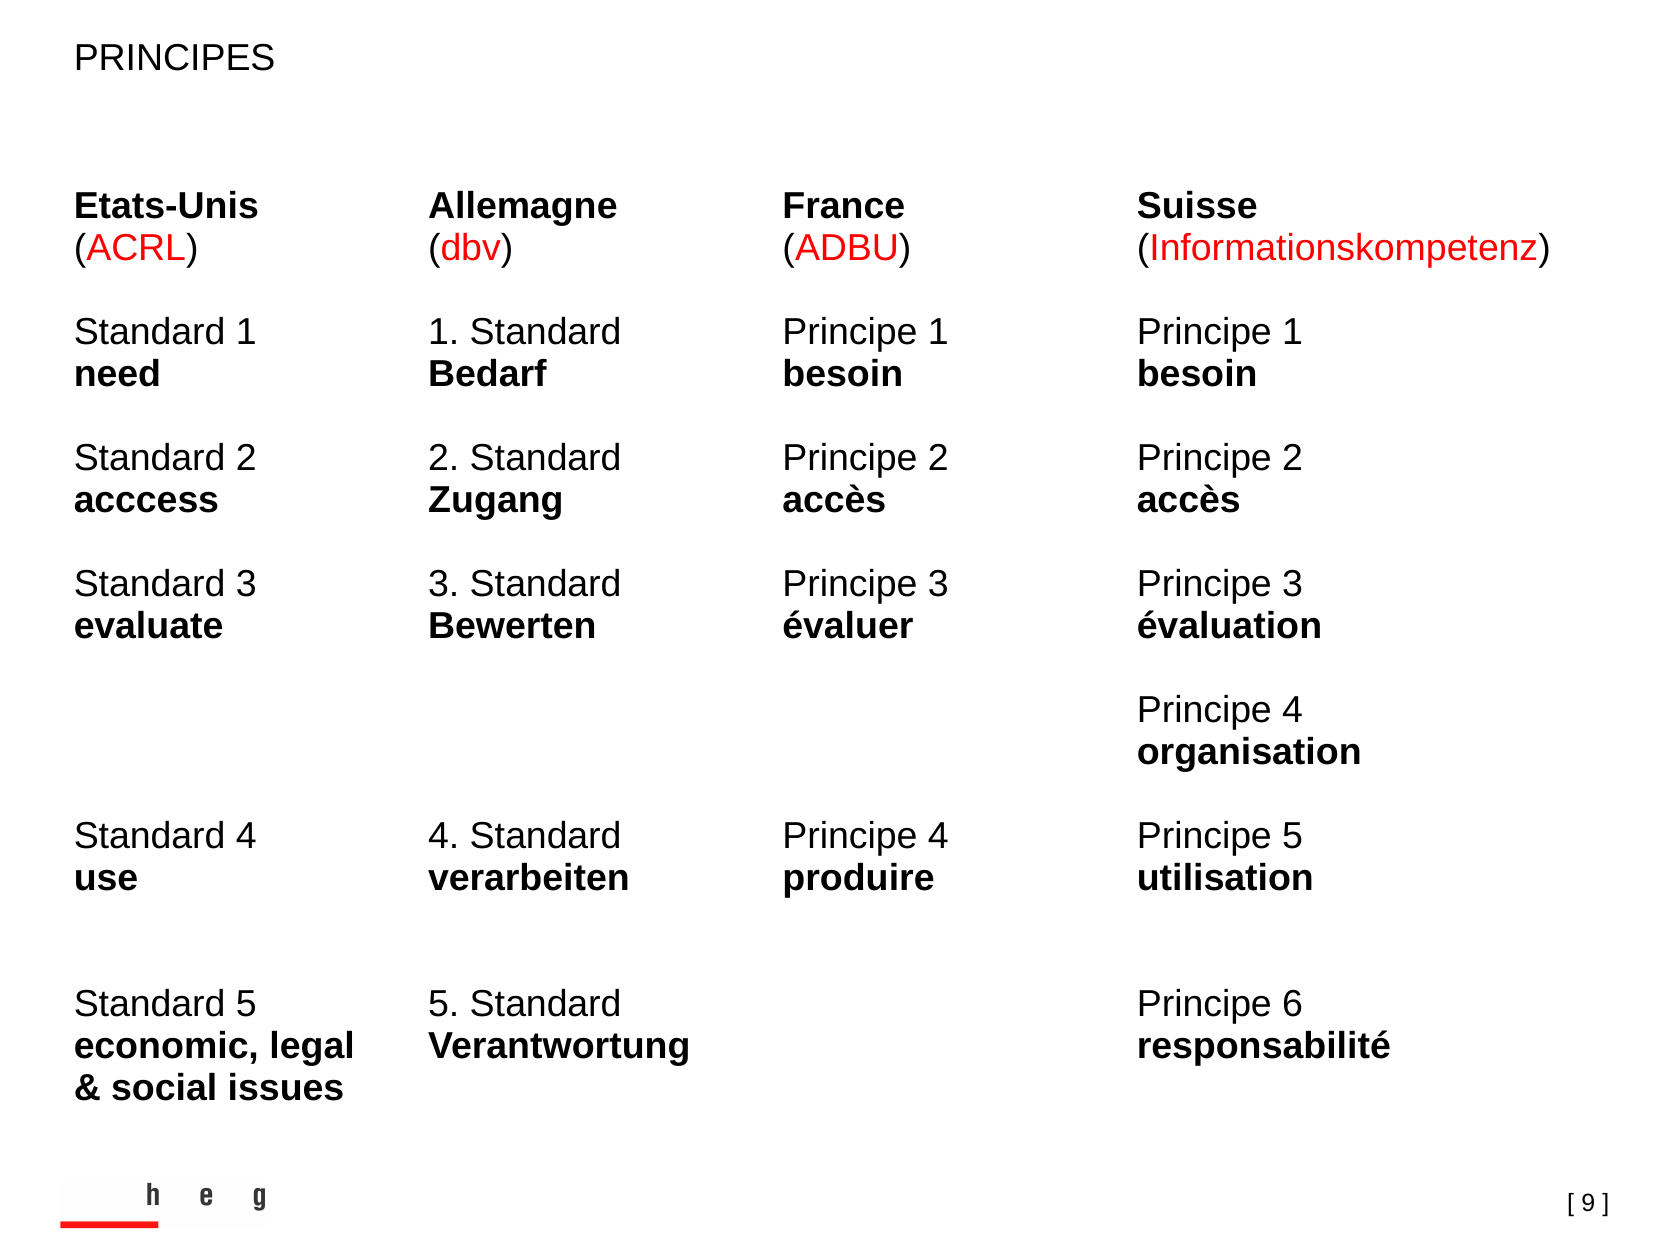

PRINCIPES
Etats-Unis	Allemagne	France	Suisse
(ACRL)	(dbv)	(ADBU)	(Informationskompetenz)
Standard 1	1. Standard	Principe 1	Principe 1
need	Bedarf	besoin	besoin
Standard 2	2. Standard	Principe 2	Principe 2
acccess	Zugang	accès	accès
Standard 3	3. Standard	Principe 3	Principe 3
evaluate	Bewerten	évaluer	évaluation
			Principe 4
			organisation
Standard 4	4. Standard	Principe 4	Principe 5
use	verarbeiten	produire	utilisation
Standard 5	5. Standard		Principe 6
economic, legal	Verantwortung		responsabilité
& social issues